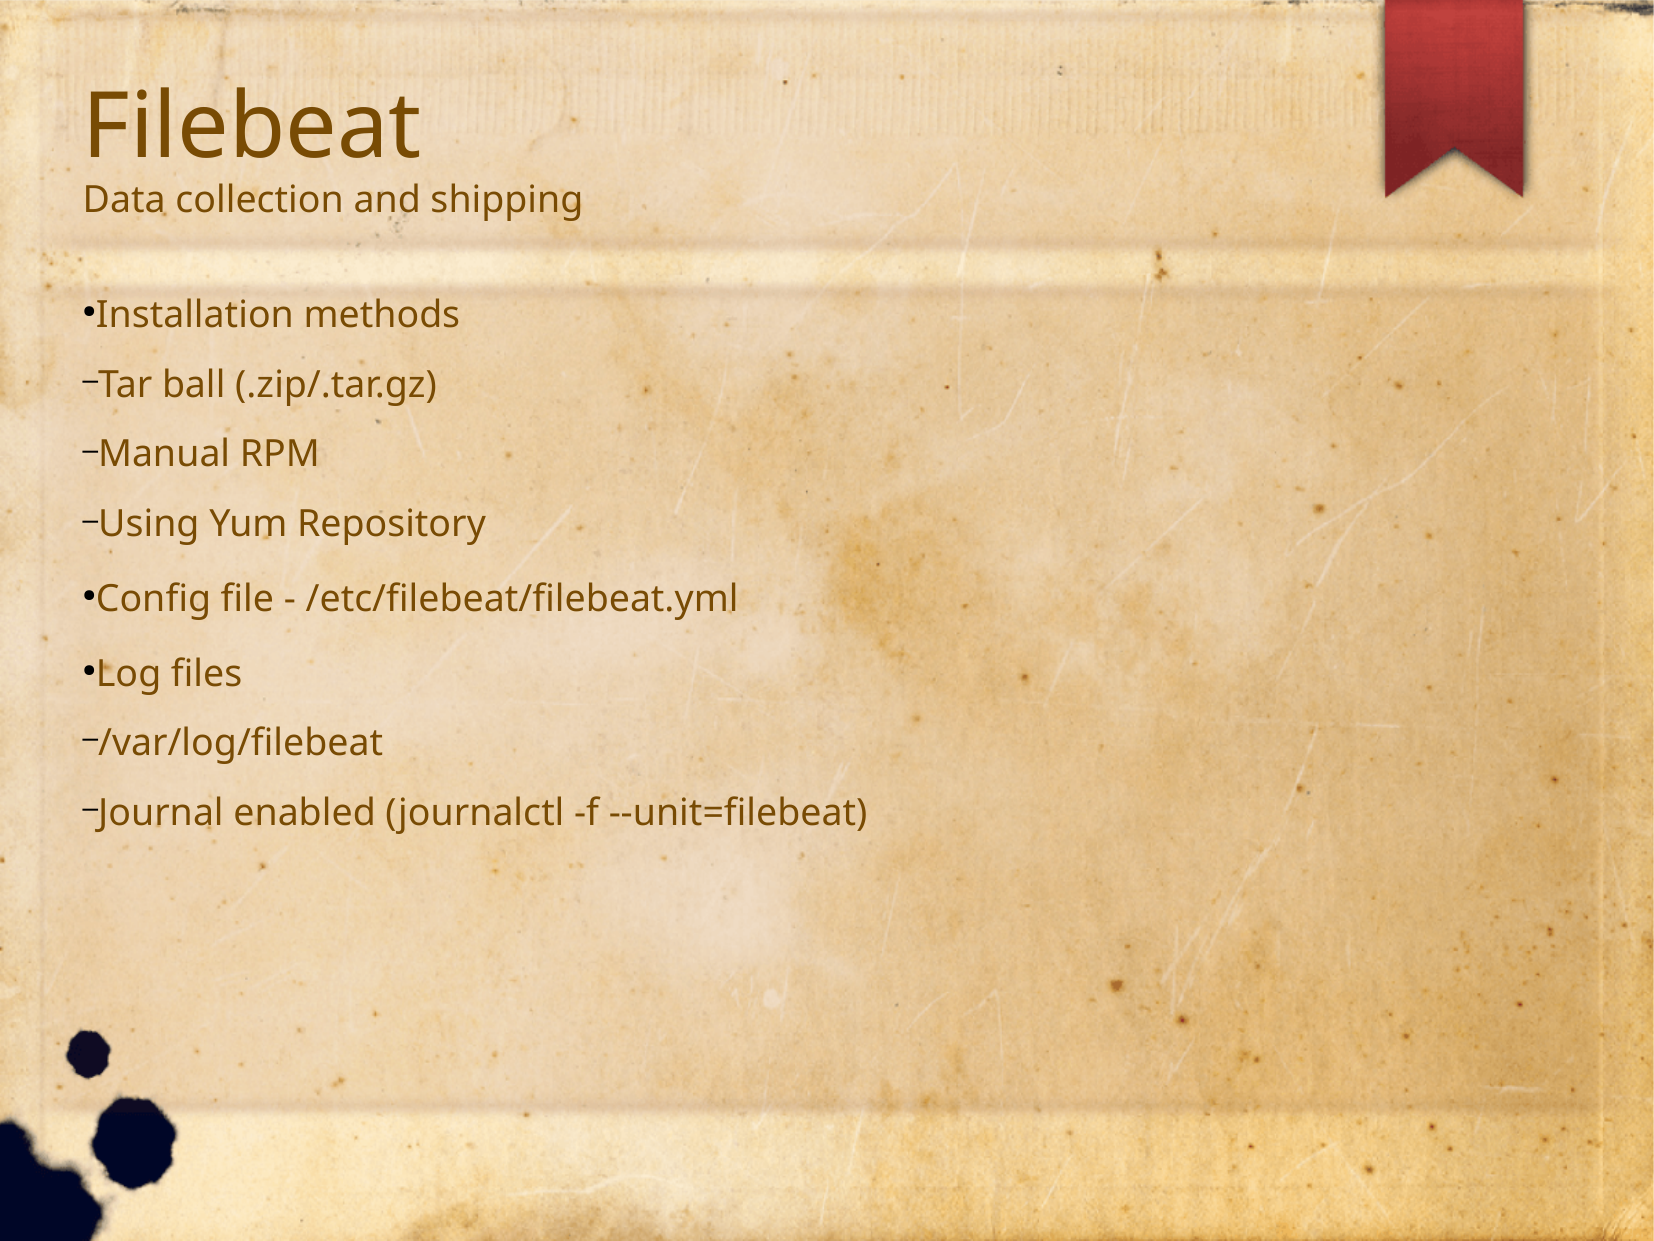

# Filebeat Data collection and shipping
Installation methods
Tar ball (.zip/.tar.gz)
Manual RPM
Using Yum Repository
Config file - /etc/filebeat/filebeat.yml
Log files
/var/log/filebeat
Journal enabled (journalctl -f --unit=filebeat)